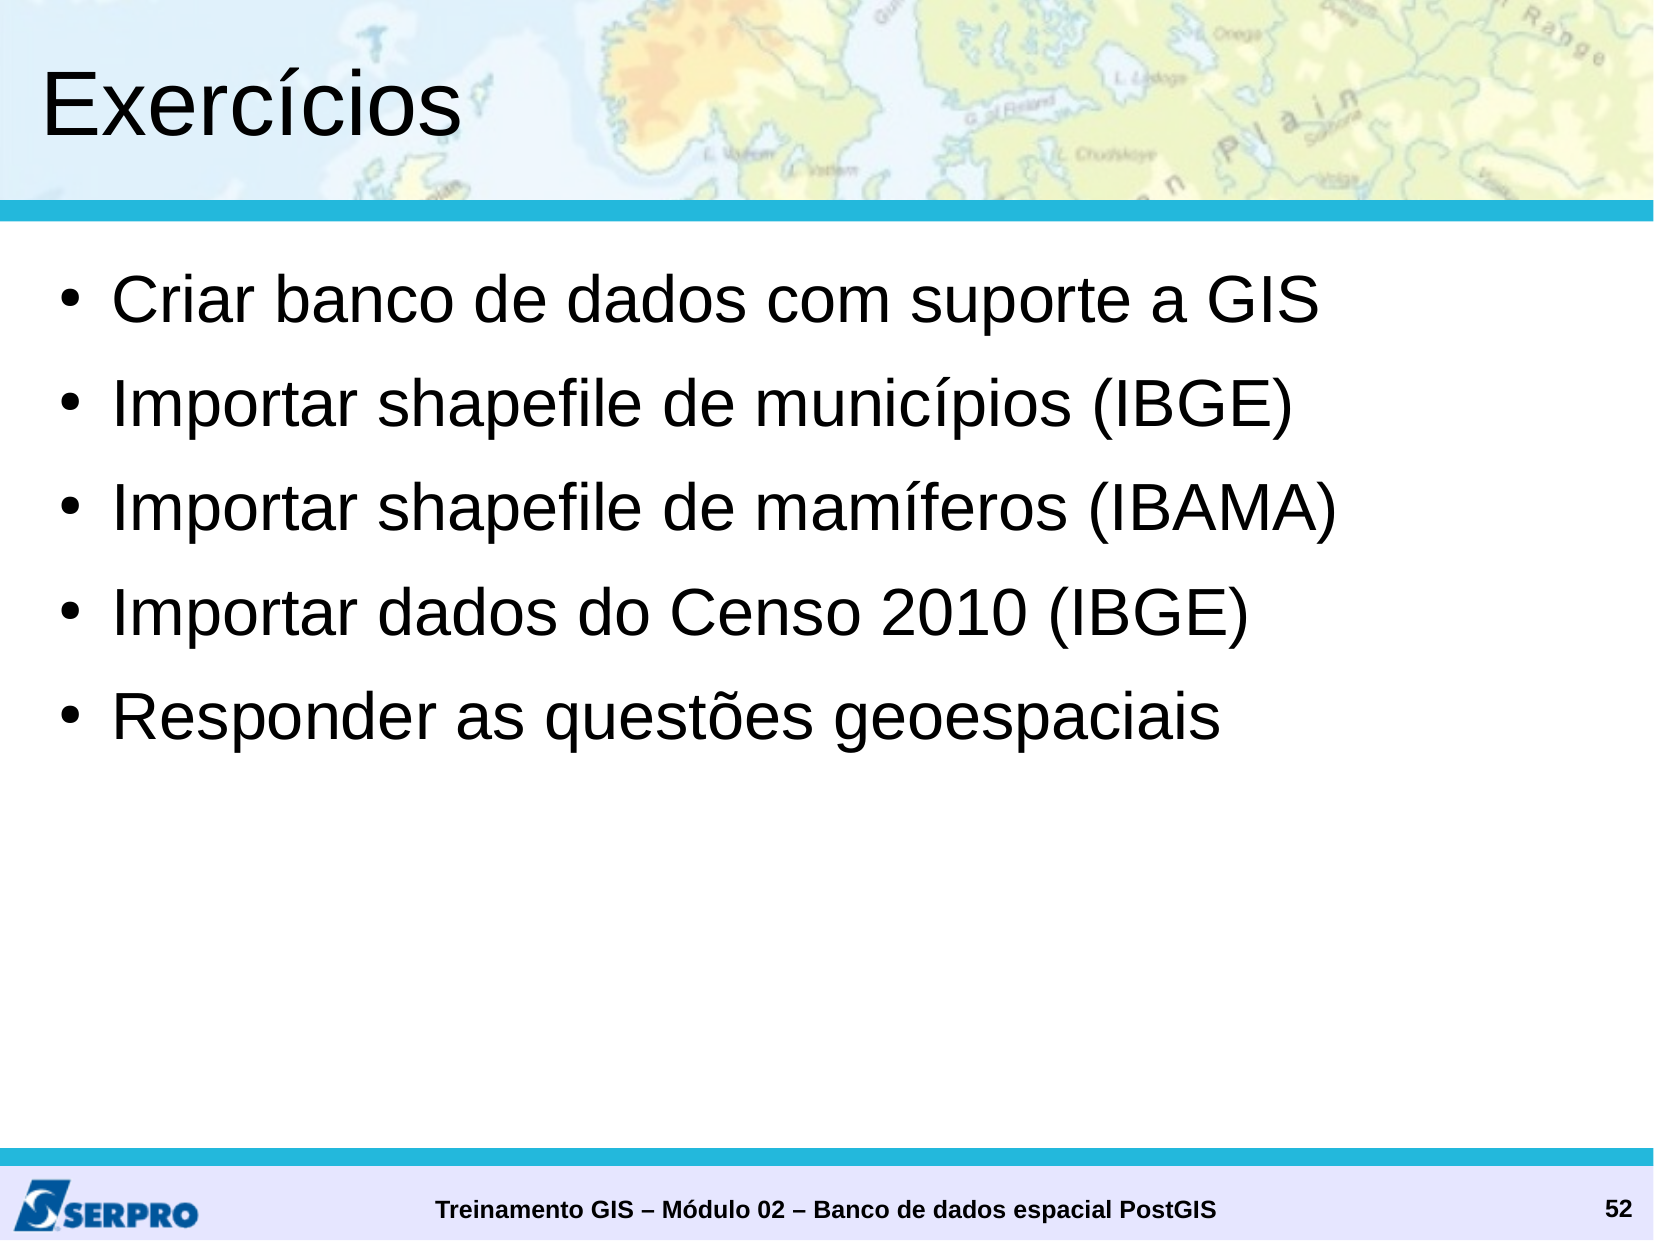

# Exercícios
Criar banco de dados com suporte a GIS
Importar shapefile de municípios (IBGE)
Importar shapefile de mamíferos (IBAMA)
Importar dados do Censo 2010 (IBGE)
Responder as questões geoespaciais
52
Treinamento GIS – Módulo 02 – Banco de dados espacial PostGIS